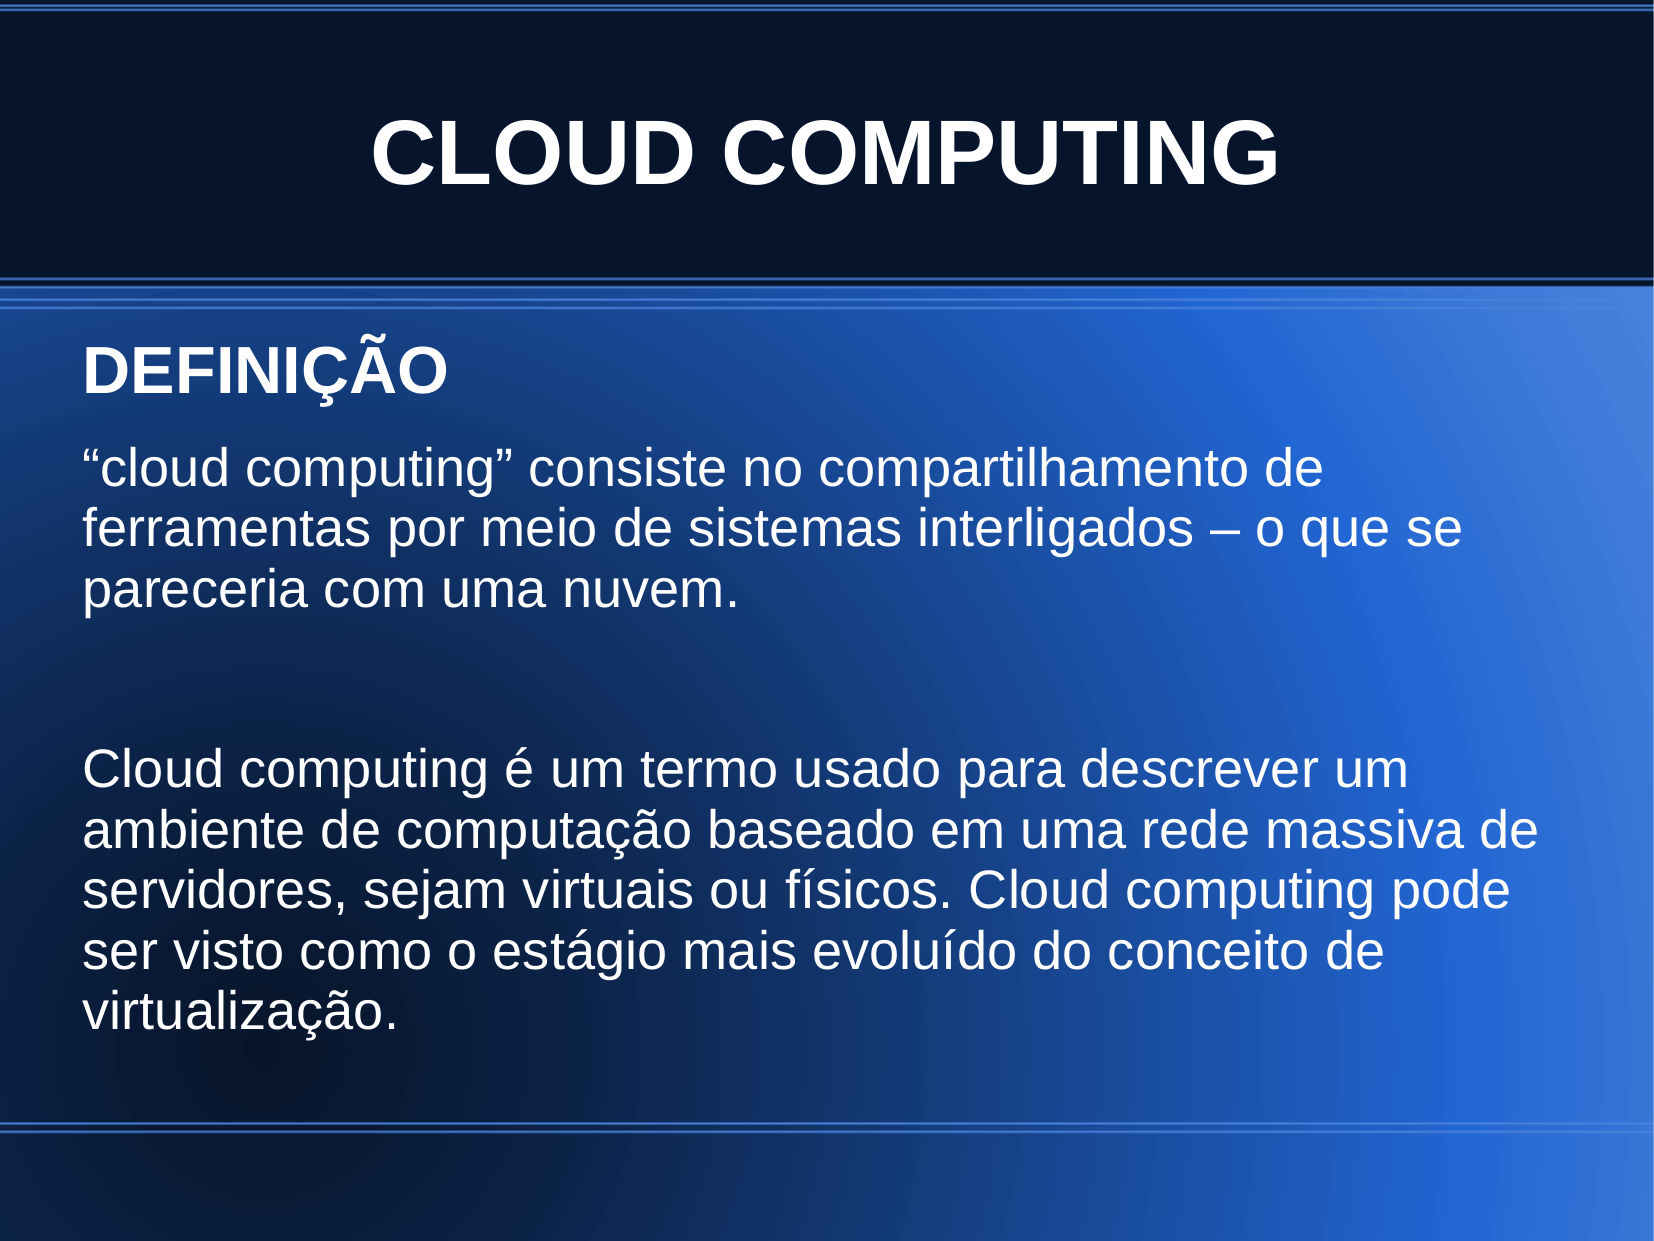

# CLOUD COMPUTING
DEFINIÇÃO
“cloud computing” consiste no compartilhamento de ferramentas por meio de sistemas interligados – o que se pareceria com uma nuvem.
Cloud computing é um termo usado para descrever um ambiente de computação baseado em uma rede massiva de servidores, sejam virtuais ou físicos. Cloud computing pode ser visto como o estágio mais evoluído do conceito de virtualização.